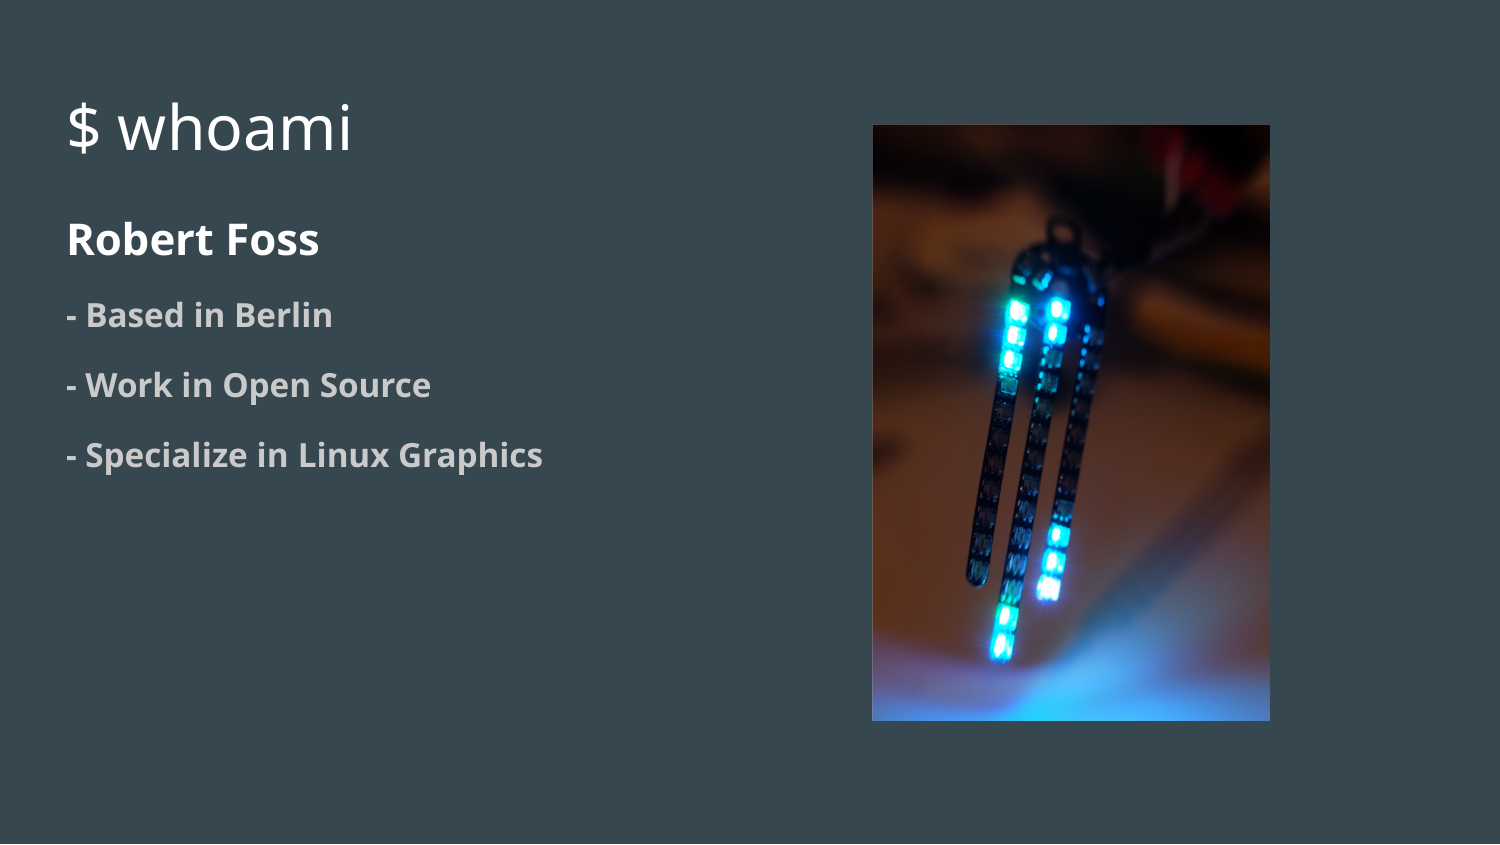

# $ whoami
Robert Foss
- Based in Berlin
- Work in Open Source
- Specialize in Linux Graphics